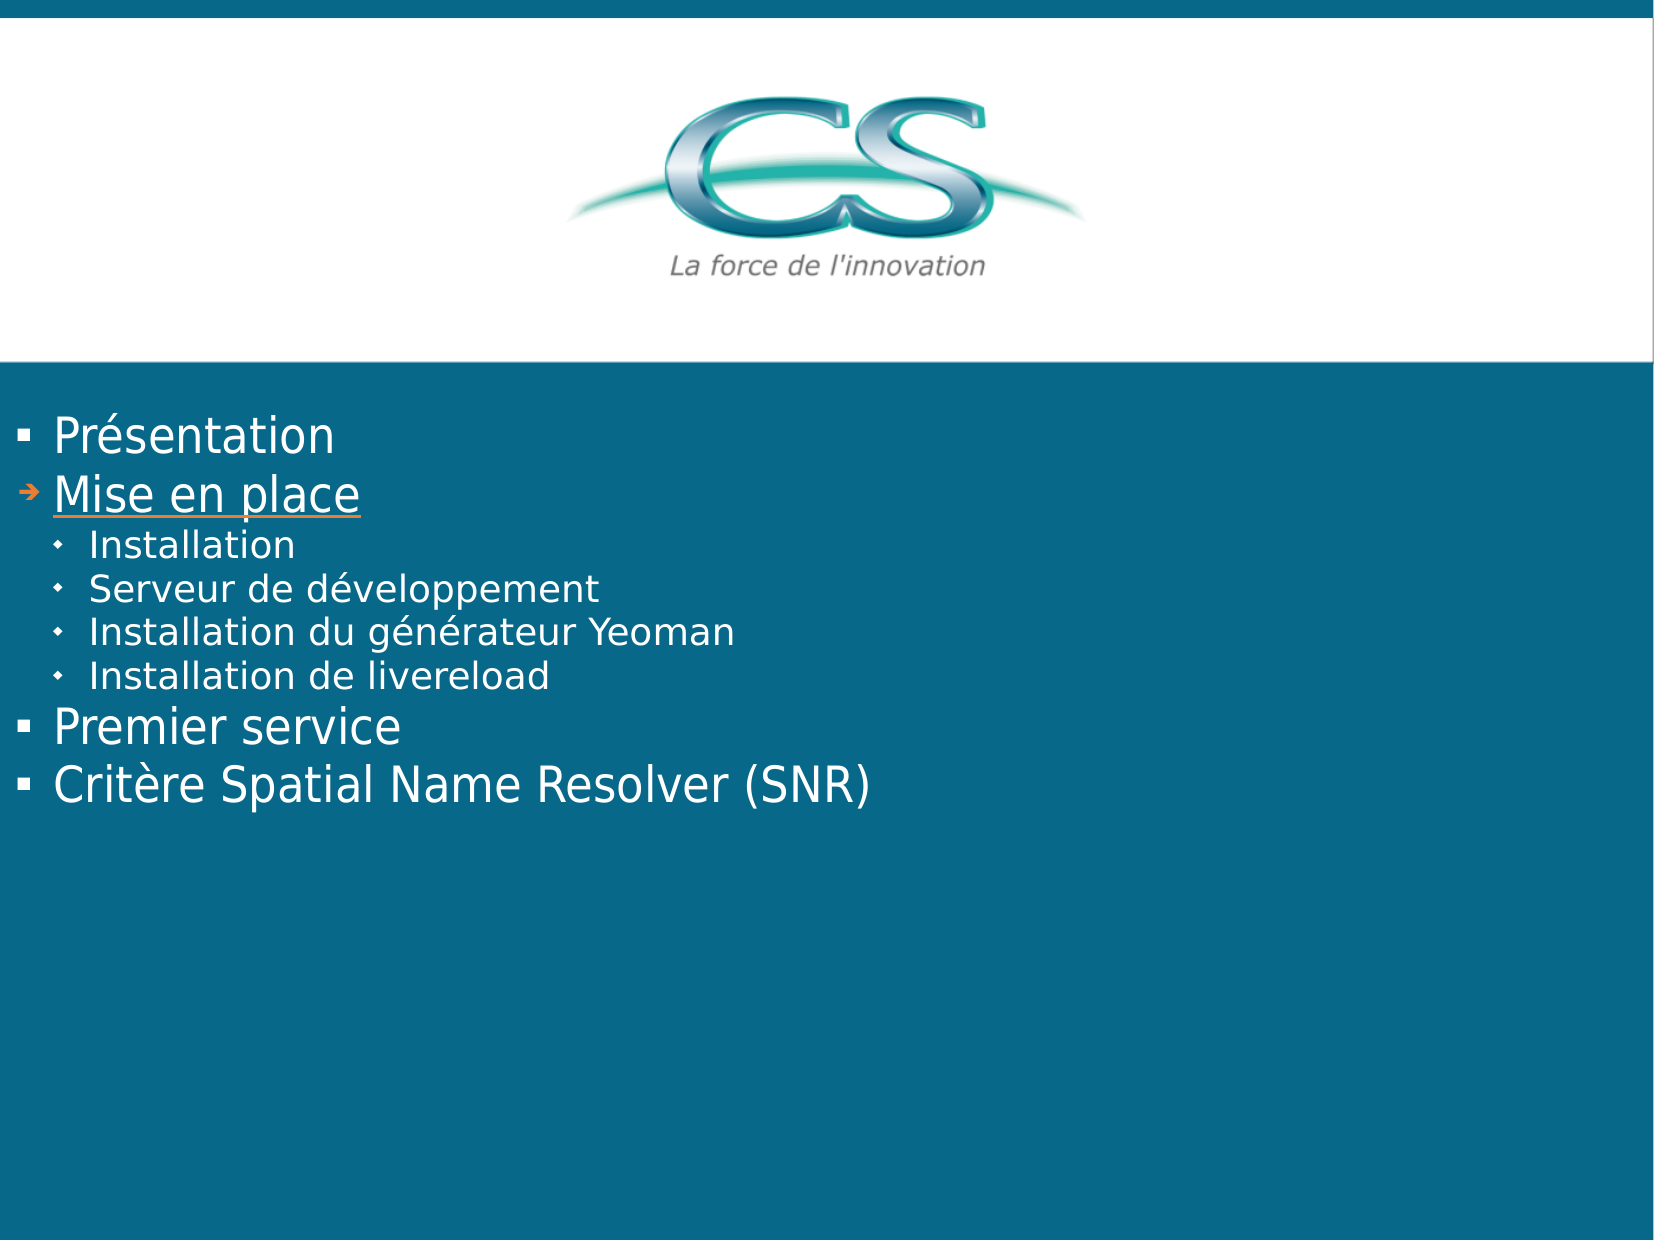

Présentation
Mise en place
Installation
Serveur de développement
Installation du générateur Yeoman
Installation de livereload
Premier service
Critère Spatial Name Resolver (SNR)